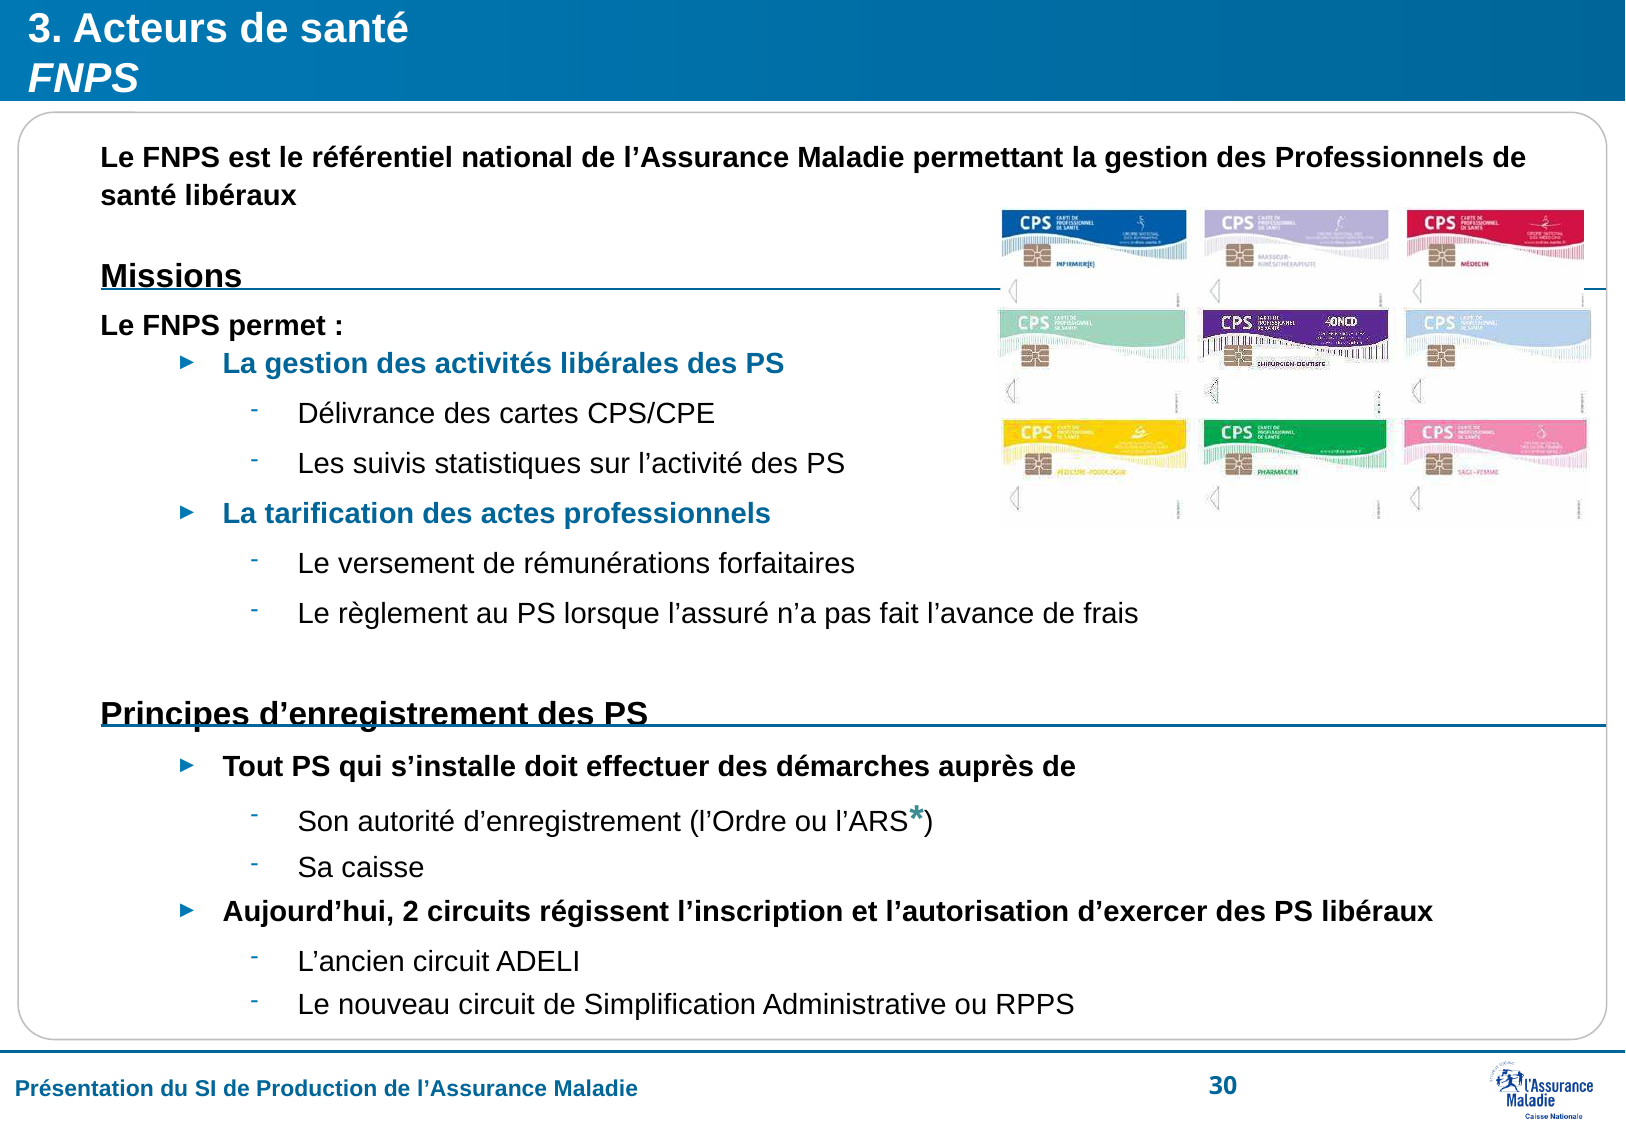

# 3. Acteurs de santé FNPS
Le FNPS est le référentiel national de l’Assurance Maladie permettant la gestion des Professionnels de santé libéraux
Missions
Le FNPS permet :
La gestion des activités libérales des PS
Délivrance des cartes CPS/CPE
Les suivis statistiques sur l’activité des PS
La tarification des actes professionnels
Le versement de rémunérations forfaitaires
Le règlement au PS lorsque l’assuré n’a pas fait l’avance de frais
Principes d’enregistrement des PS
Tout PS qui s’installe doit effectuer des démarches auprès de
Son autorité d’enregistrement (l’Ordre ou l’ARS*)
Sa caisse
Aujourd’hui, 2 circuits régissent l’inscription et l’autorisation d’exercer des PS libéraux
L’ancien circuit ADELI
Le nouveau circuit de Simplification Administrative ou RPPS